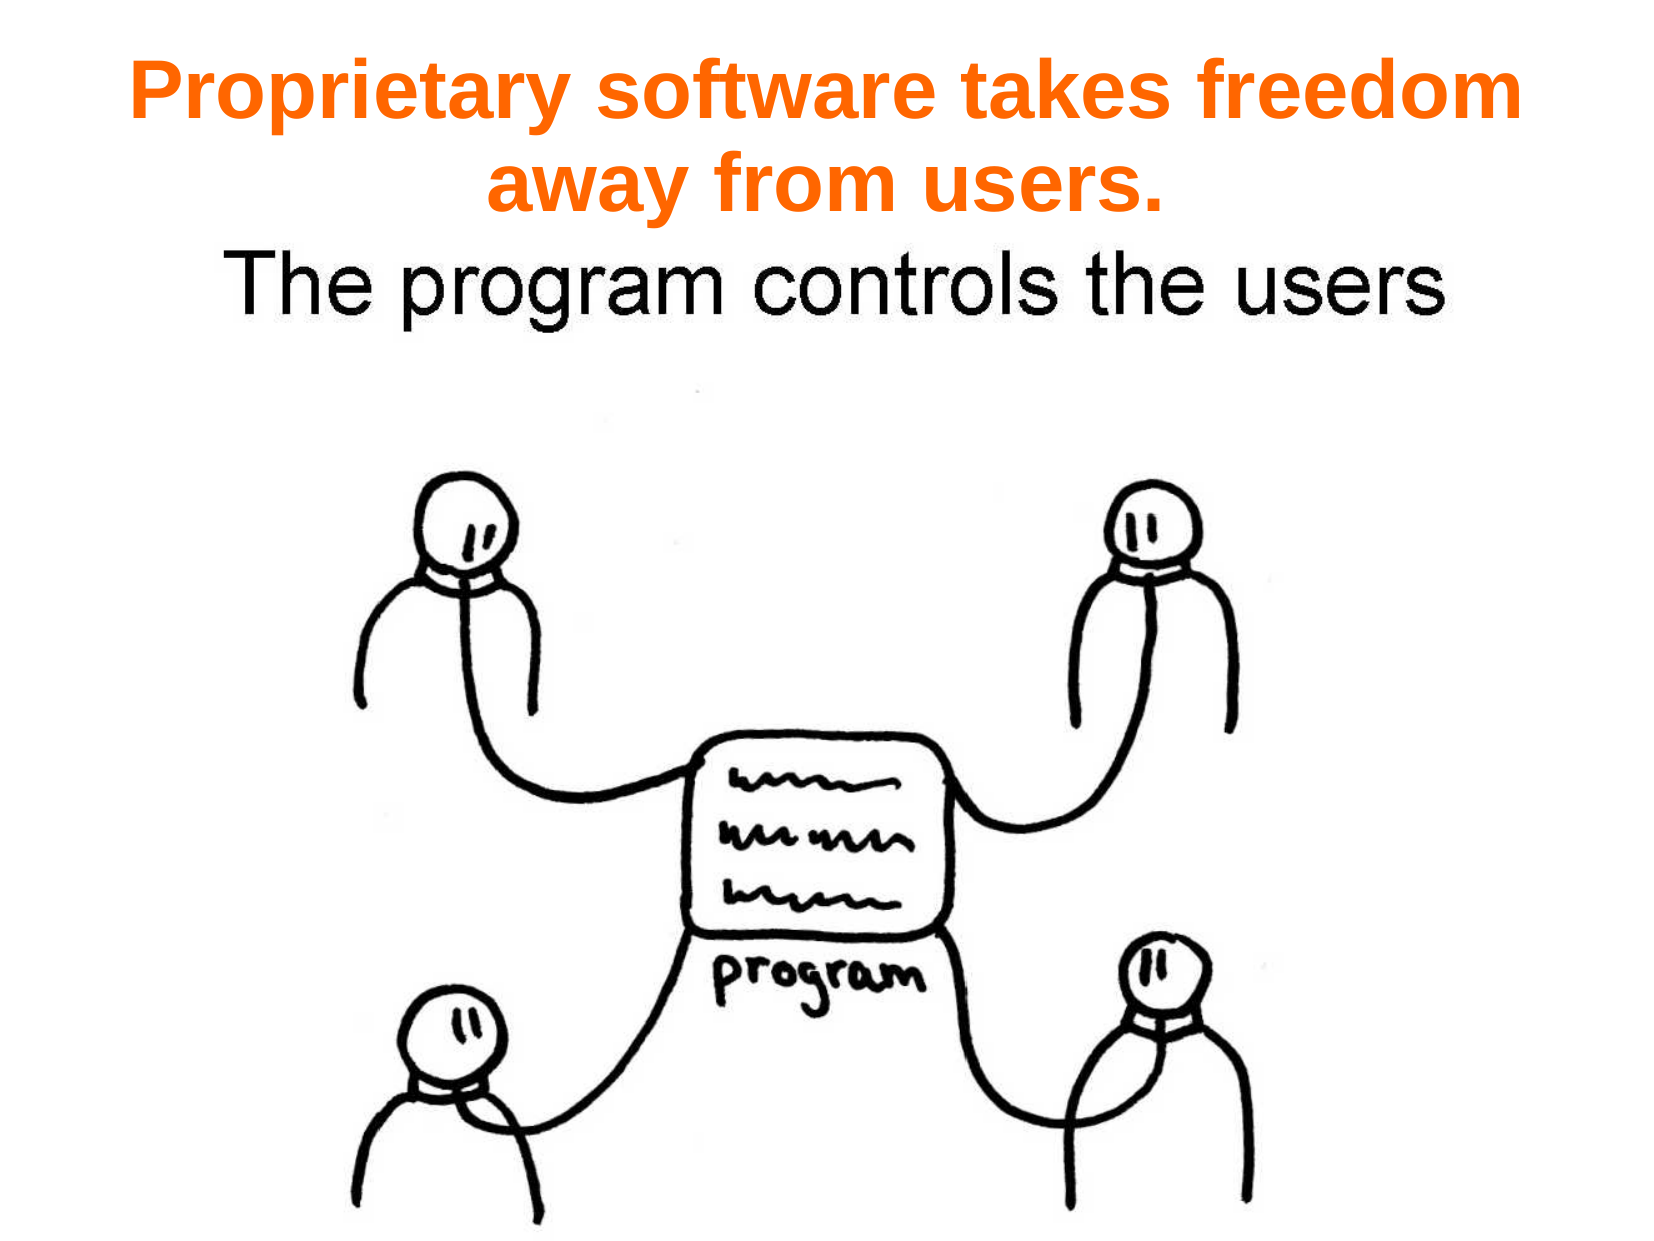

# Proprietary software takes freedom away from users.